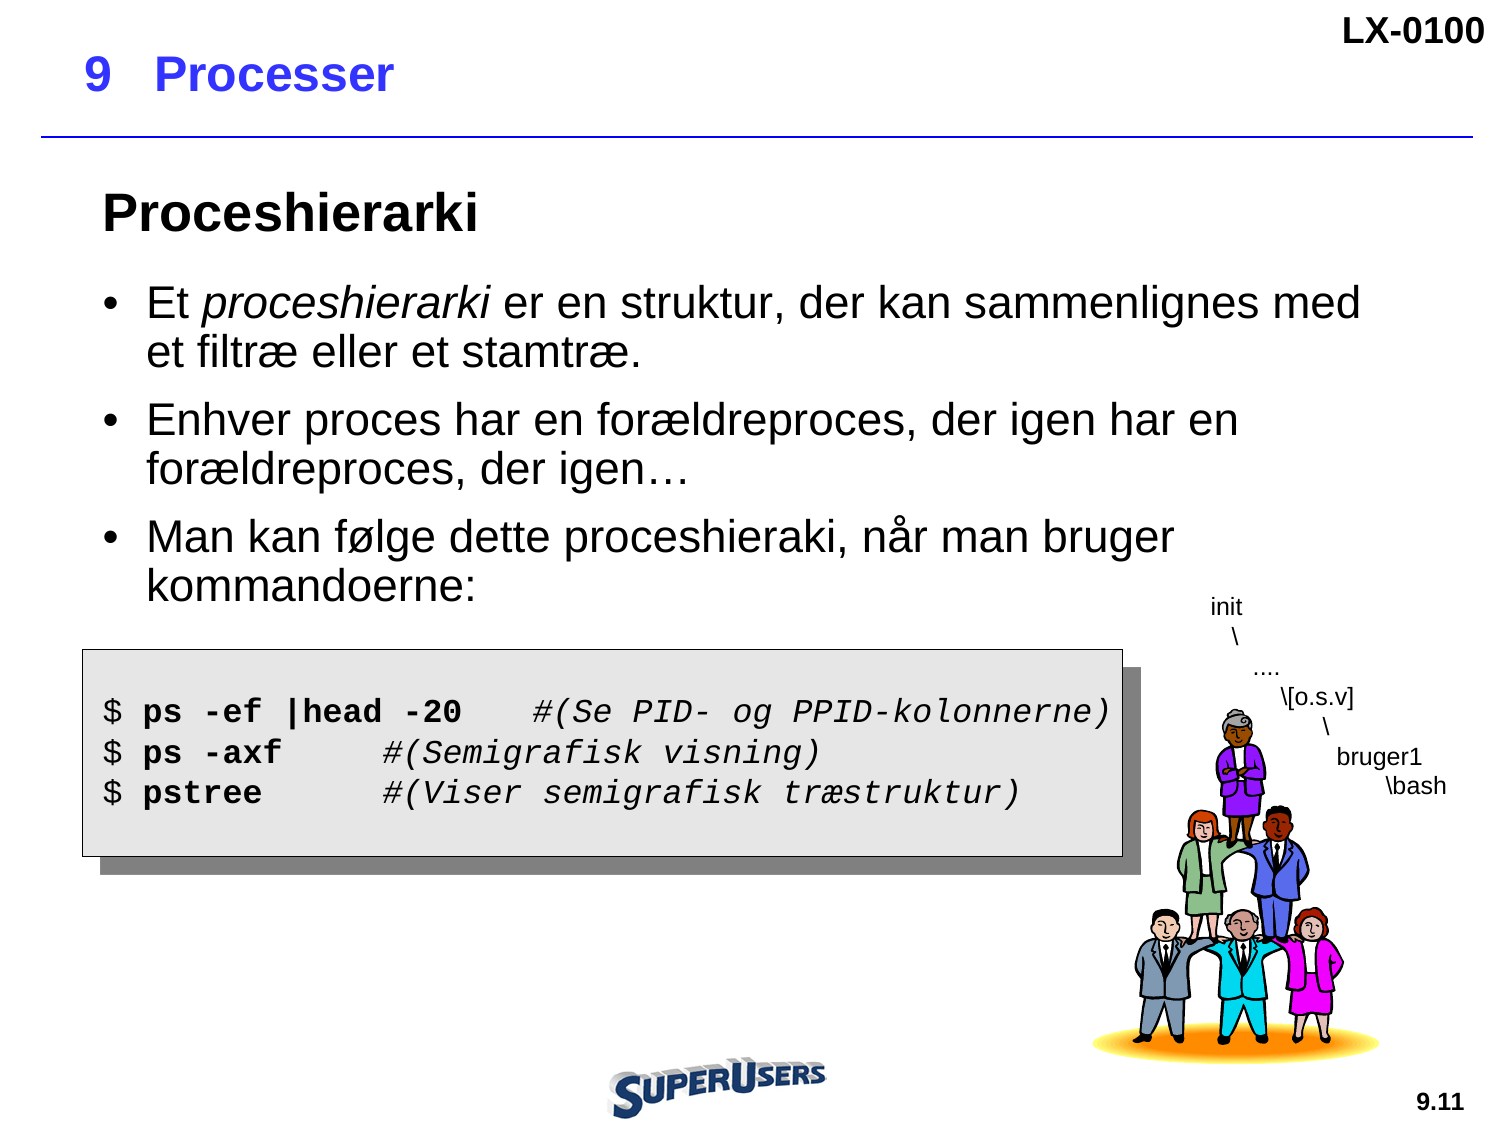

# 9 Processer
Proceshierarki
Et proceshierarki er en struktur, der kan sammenlignes med et filtræ eller et stamtræ.
Enhver proces har en forældreproces, der igen har en forældreproces, der igen…
Man kan følge dette proceshieraki, når man bruger kommandoerne:
init
 \
 ....
 \[o.s.v]
 \
 bruger1
 \bash
 $ ps -ef |head -20	#(Se PID- og PPID-kolonnerne)
 $ ps -axf 	#(Semigrafisk visning)
 $ pstree 	#(Viser semigrafisk træstruktur)